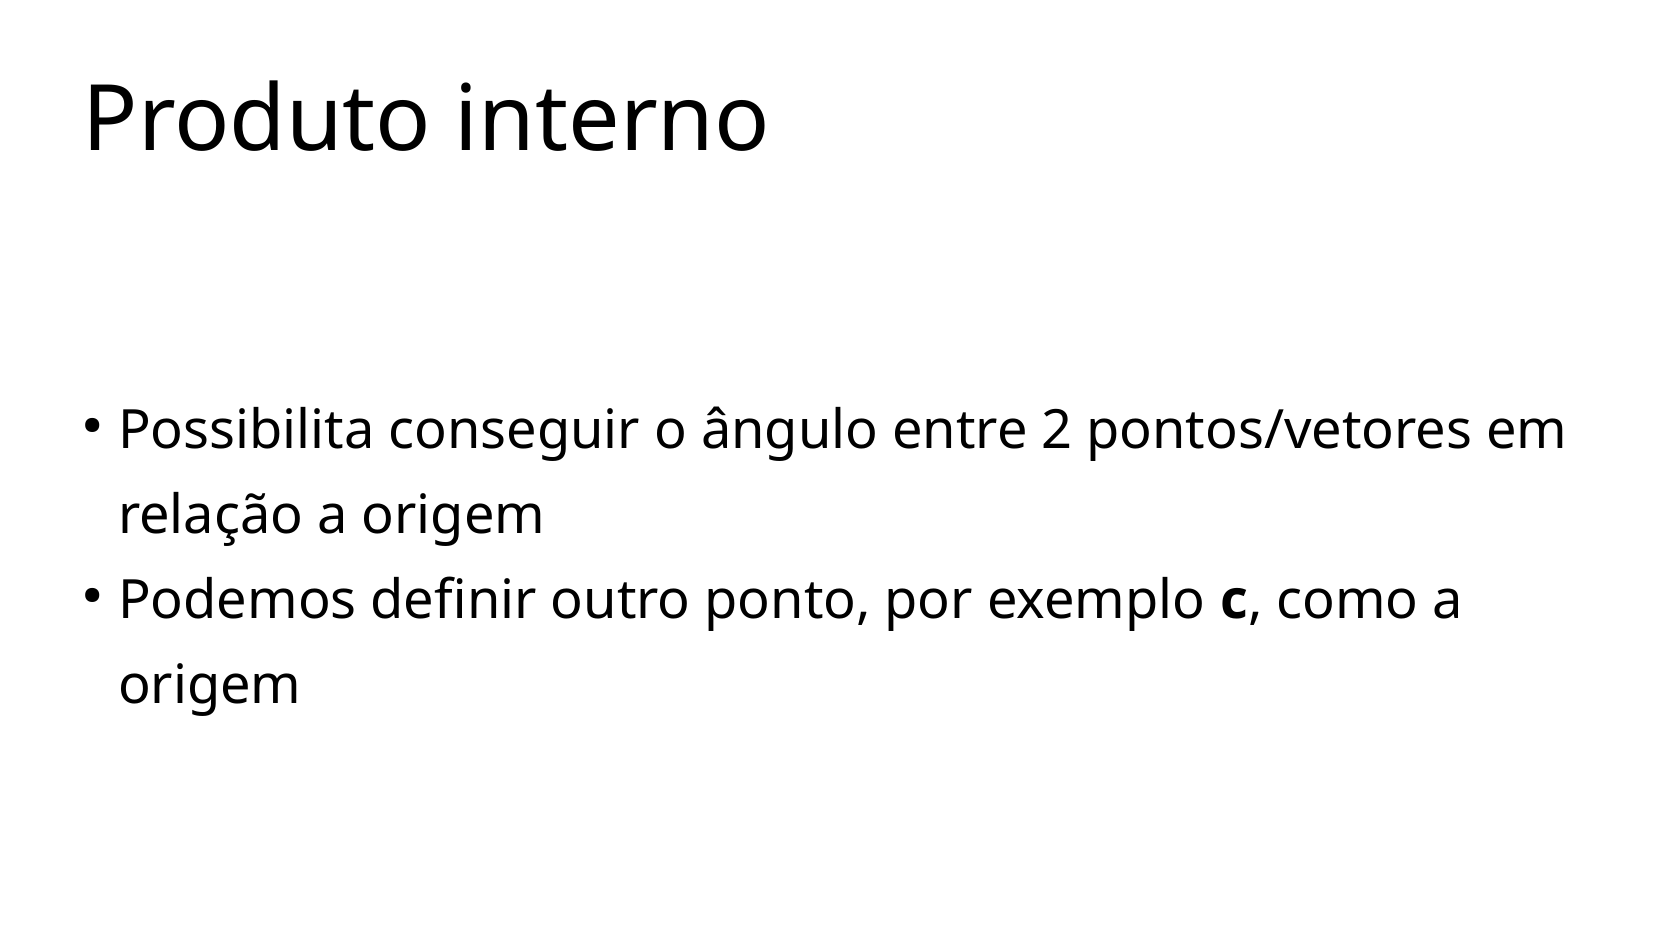

# Produto interno
Possibilita conseguir o ângulo entre 2 pontos/vetores em relação a origem
Podemos definir outro ponto, por exemplo c, como a origem